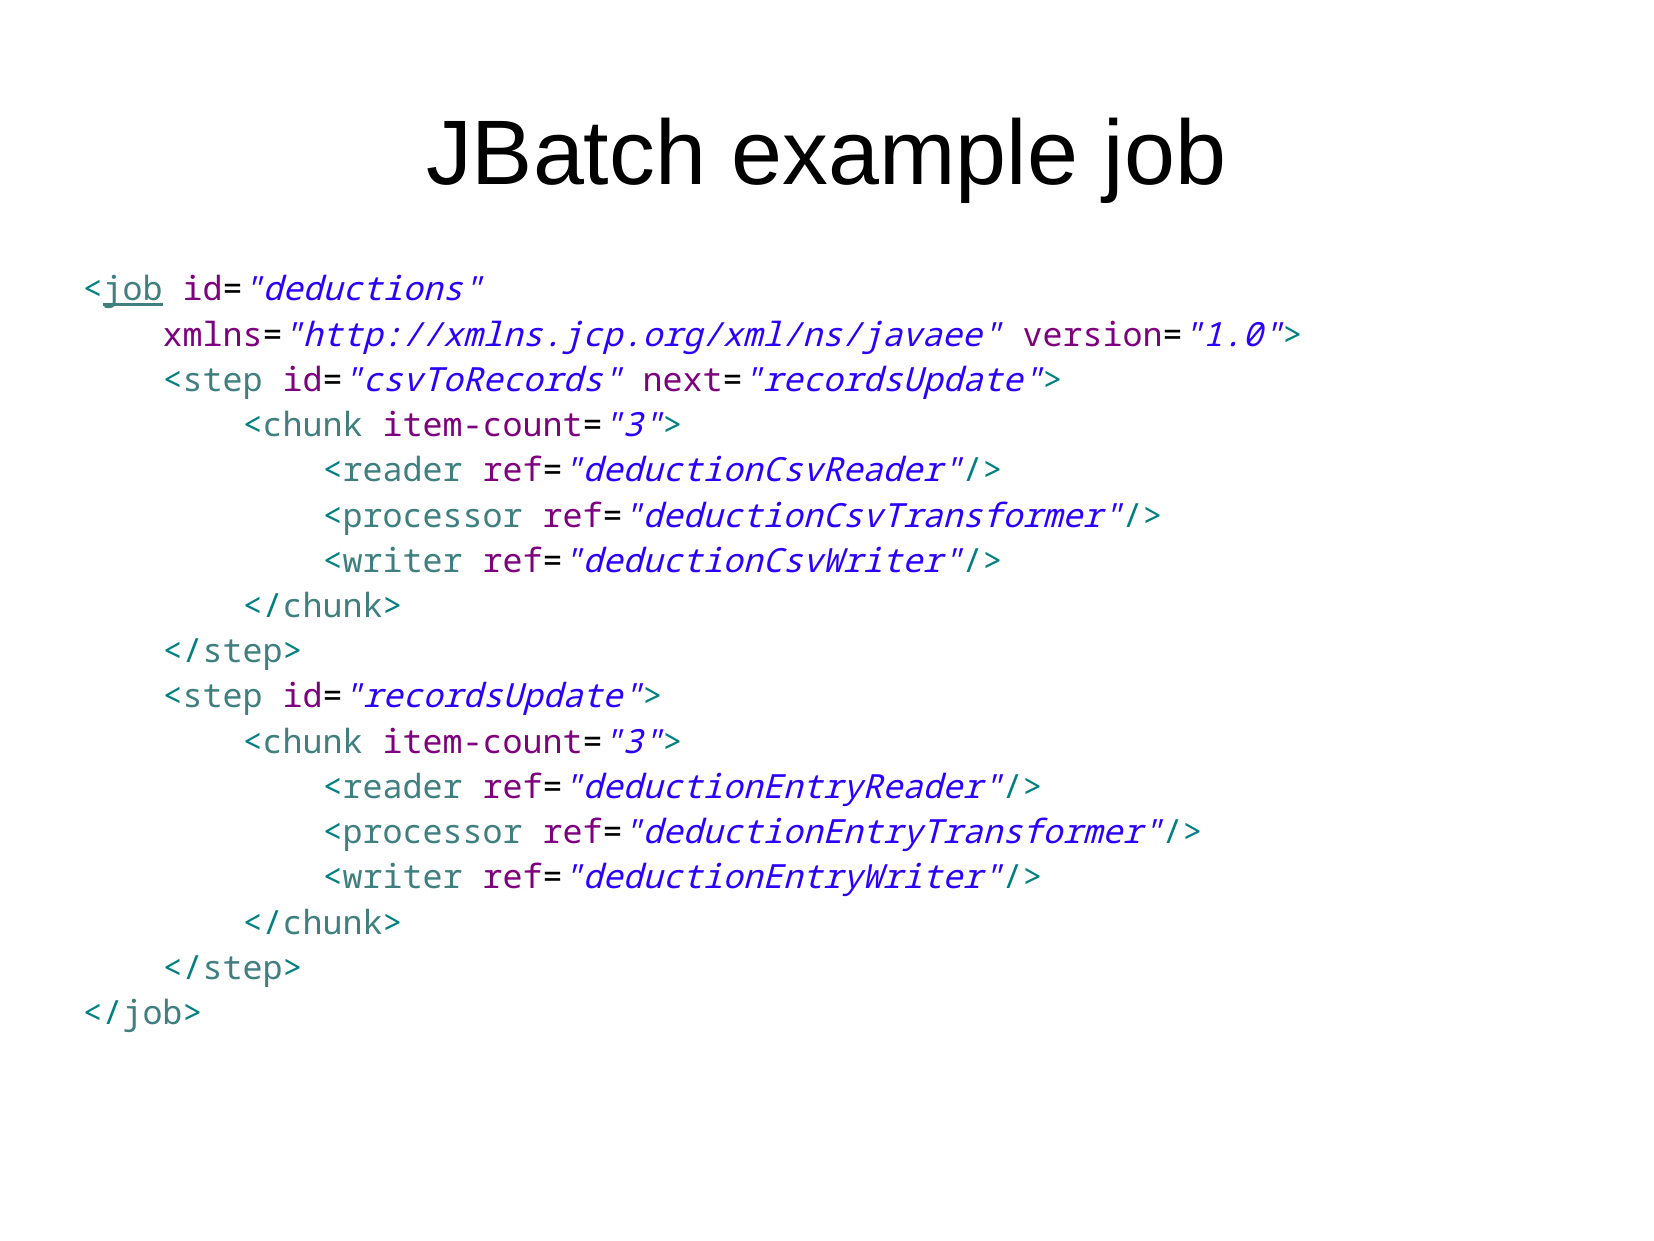

# JBatch example job
<job id="deductions"
 xmlns="http://xmlns.jcp.org/xml/ns/javaee" version="1.0">
 <step id="csvToRecords" next="recordsUpdate">
 <chunk item-count="3">
 <reader ref="deductionCsvReader"/>
 <processor ref="deductionCsvTransformer"/>
 <writer ref="deductionCsvWriter"/>
 </chunk>
 </step>
 <step id="recordsUpdate">
 <chunk item-count="3">
 <reader ref="deductionEntryReader"/>
 <processor ref="deductionEntryTransformer"/>
 <writer ref="deductionEntryWriter"/>
 </chunk>
 </step>
</job>